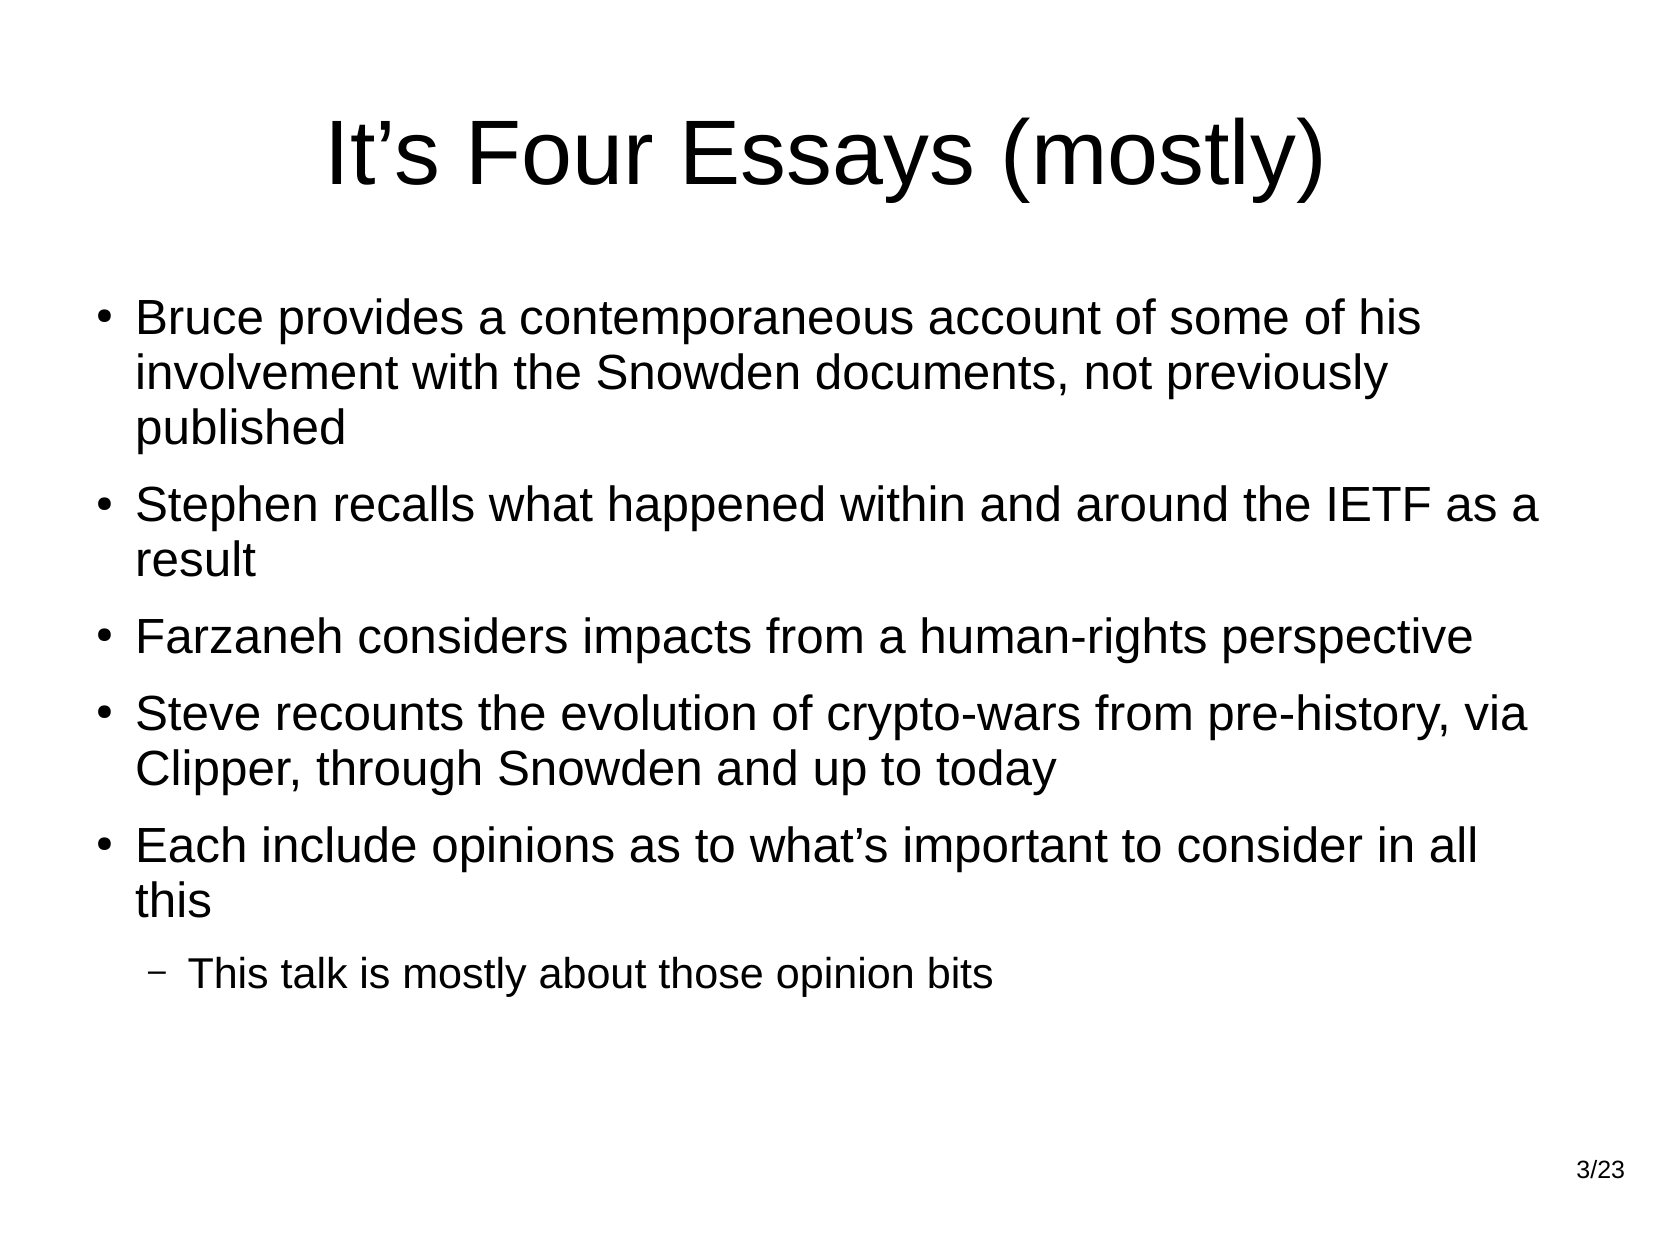

# It’s Four Essays (mostly)
Bruce provides a contemporaneous account of some of his involvement with the Snowden documents, not previously published
Stephen recalls what happened within and around the IETF as a result
Farzaneh considers impacts from a human-rights perspective
Steve recounts the evolution of crypto-wars from pre-history, via Clipper, through Snowden and up to today
Each include opinions as to what’s important to consider in all this
This talk is mostly about those opinion bits